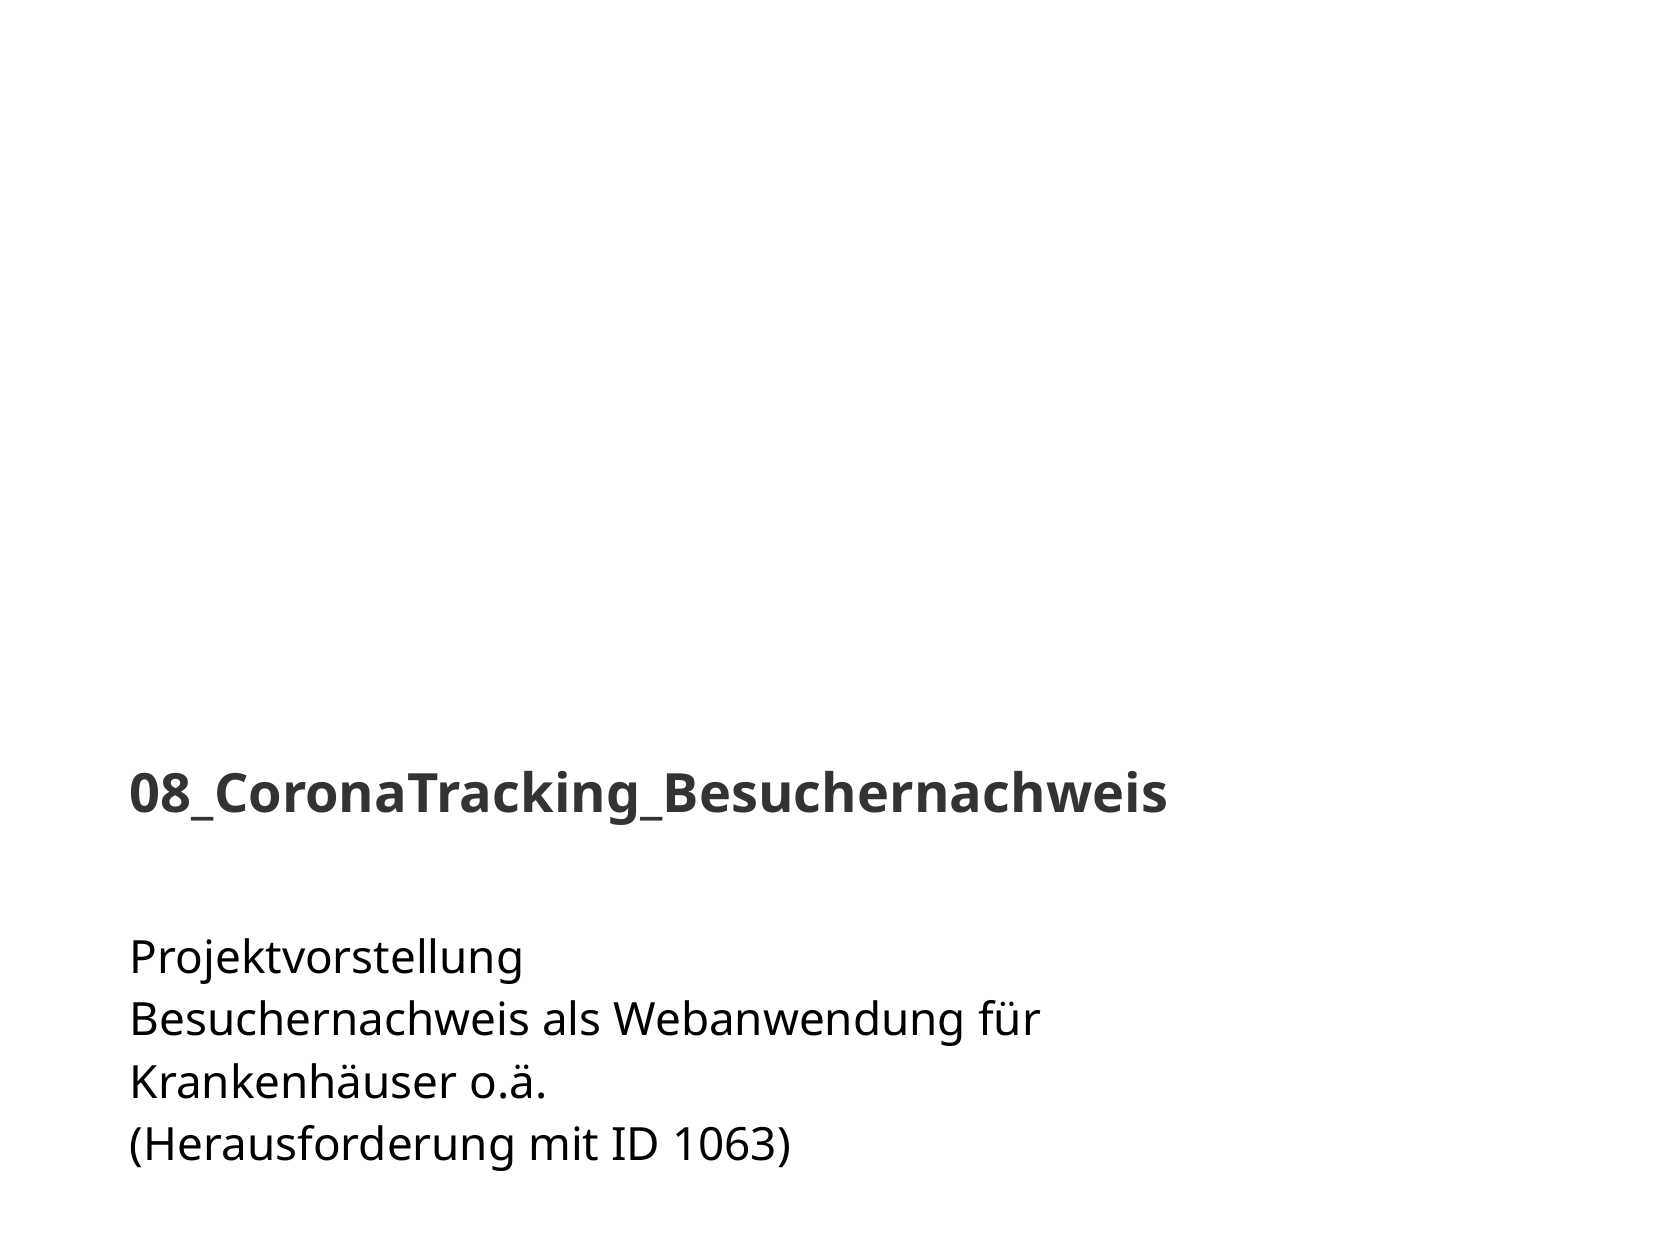

# 08_CoronaTracking_Besuchernachweis
Projektvorstellung
Besuchernachweis als Webanwendung für
Krankenhäuser o.ä.
(Herausforderung mit ID 1063)